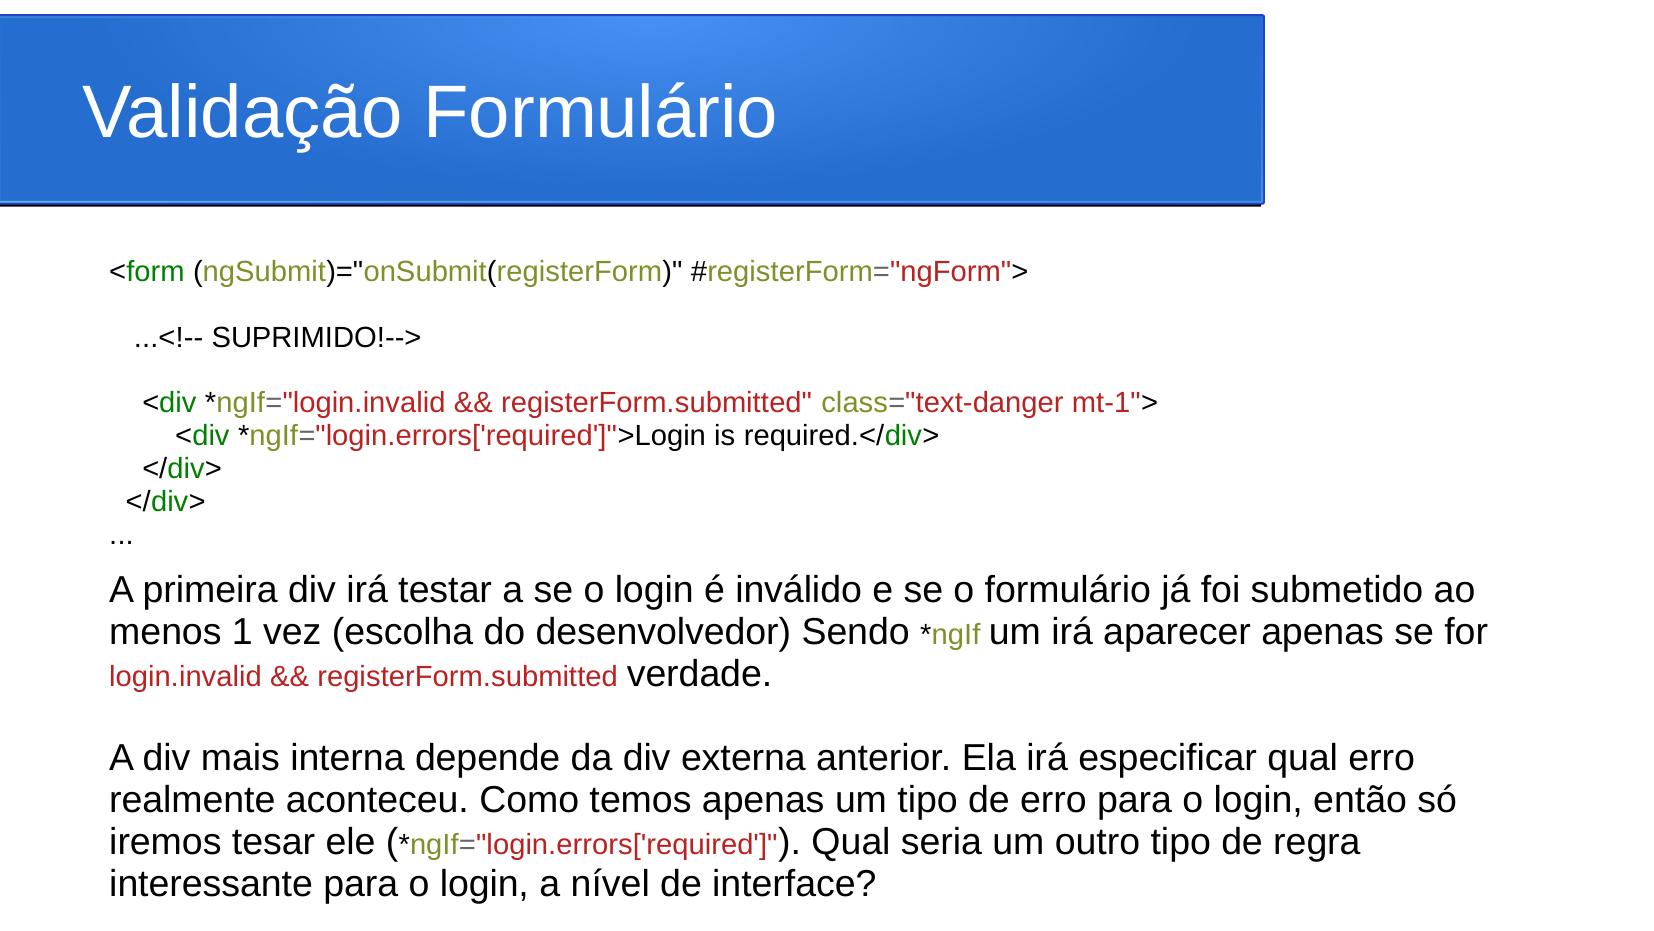

# Validação Formulário
<form (ngSubmit)="onSubmit(registerForm)" #registerForm="ngForm">
 ...<!-- SUPRIMIDO!-->
 <div *ngIf="login.invalid && registerForm.submitted" class="text-danger mt-1">
 <div *ngIf="login.errors['required']">Login is required.</div>
 </div>
 </div>
...
A primeira div irá testar a se o login é inválido e se o formulário já foi submetido ao menos 1 vez (escolha do desenvolvedor) Sendo *ngIf um irá aparecer apenas se for login.invalid && registerForm.submitted verdade.
A div mais interna depende da div externa anterior. Ela irá especificar qual erro realmente aconteceu. Como temos apenas um tipo de erro para o login, então só iremos tesar ele (*ngIf="login.errors['required']"). Qual seria um outro tipo de regra interessante para o login, a nível de interface?